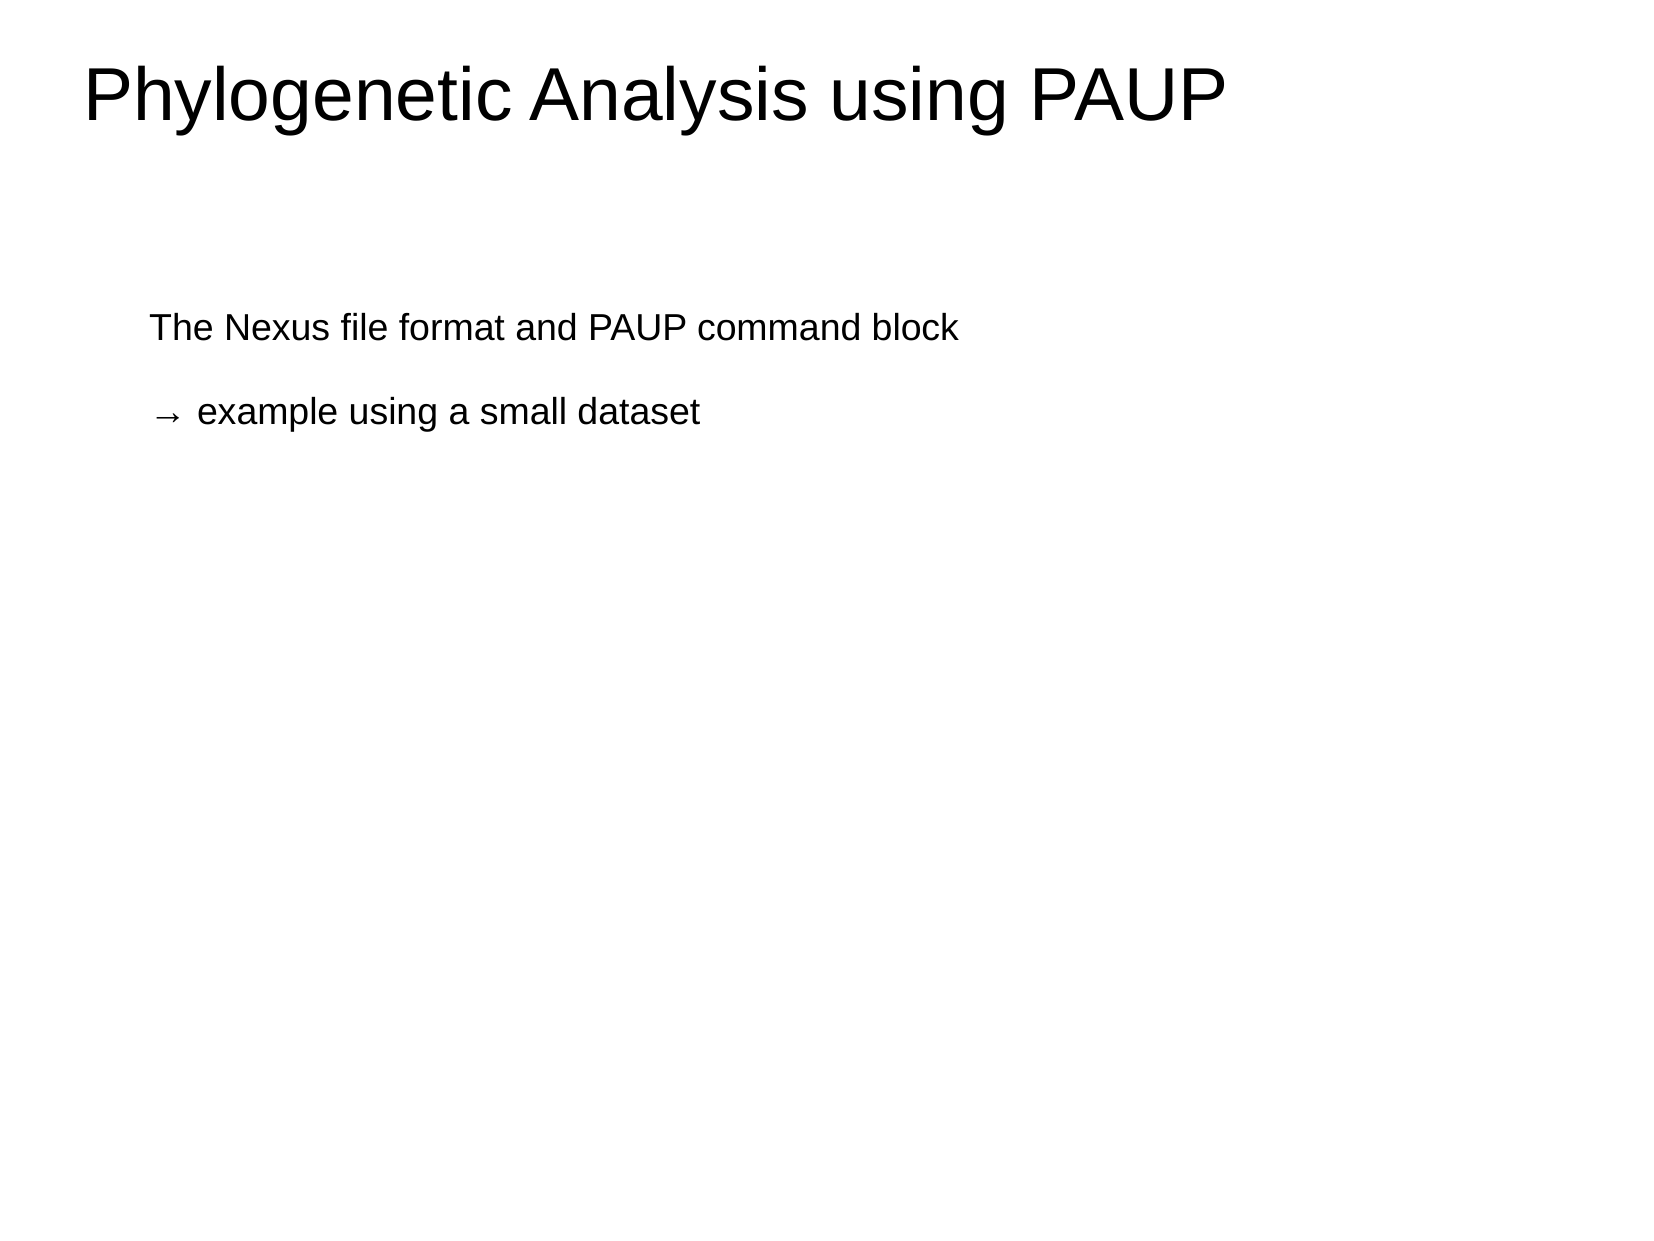

Phylogenetic Analysis using PAUP
The Nexus file format and PAUP command block
→ example using a small dataset